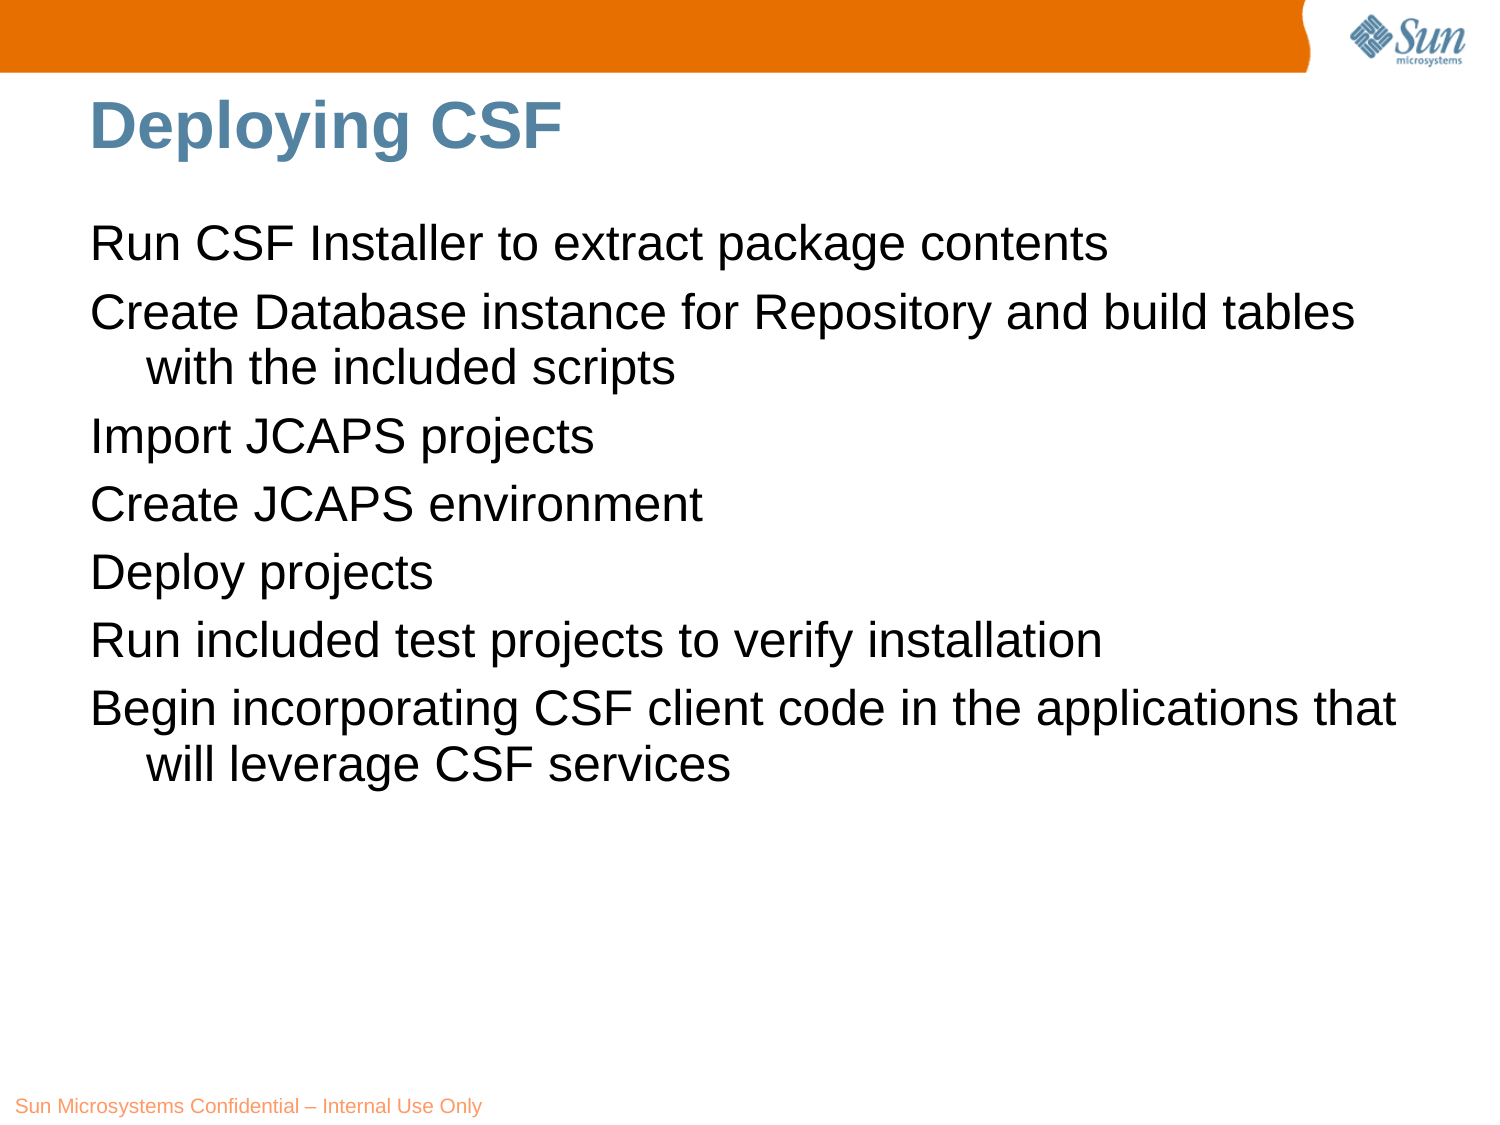

# Deploying CSF
Run CSF Installer to extract package contents
Create Database instance for Repository and build tables with the included scripts
Import JCAPS projects
Create JCAPS environment
Deploy projects
Run included test projects to verify installation
Begin incorporating CSF client code in the applications that will leverage CSF services